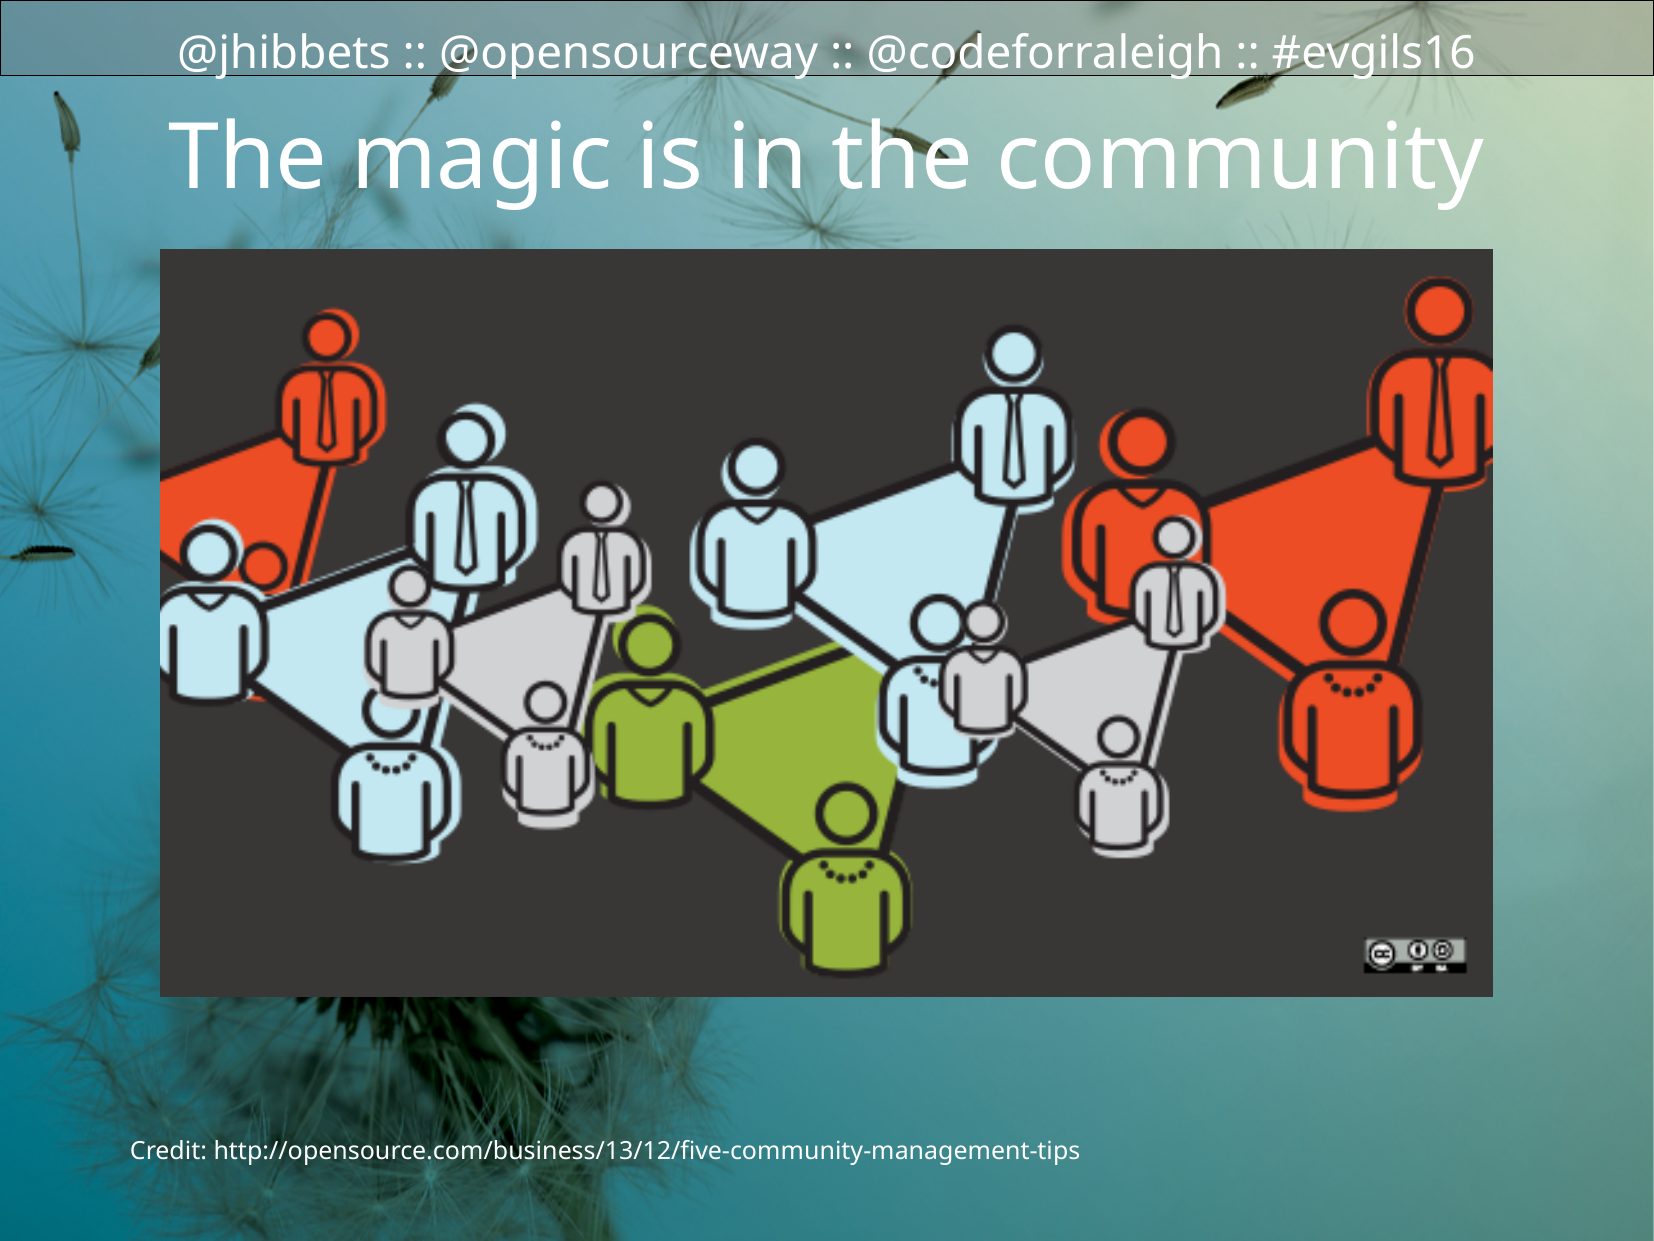

# The magic is in the community
Credit: http://opensource.com/business/13/12/five-community-management-tips